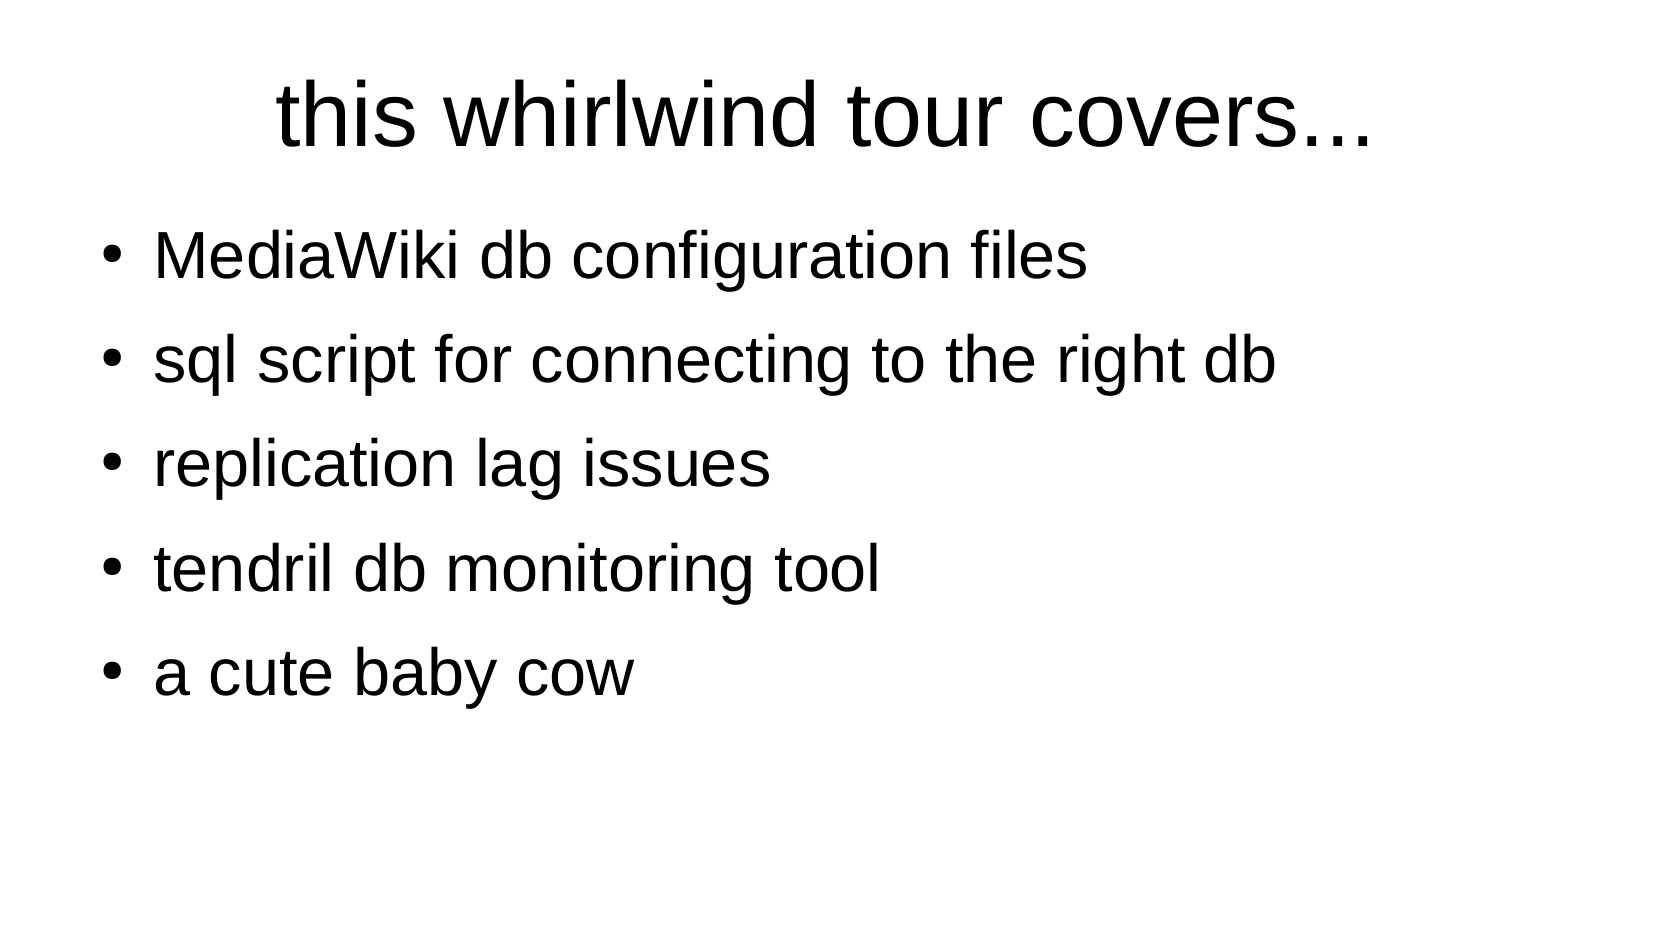

# this whirlwind tour covers...
MediaWiki db configuration files
sql script for connecting to the right db
replication lag issues
tendril db monitoring tool
a cute baby cow